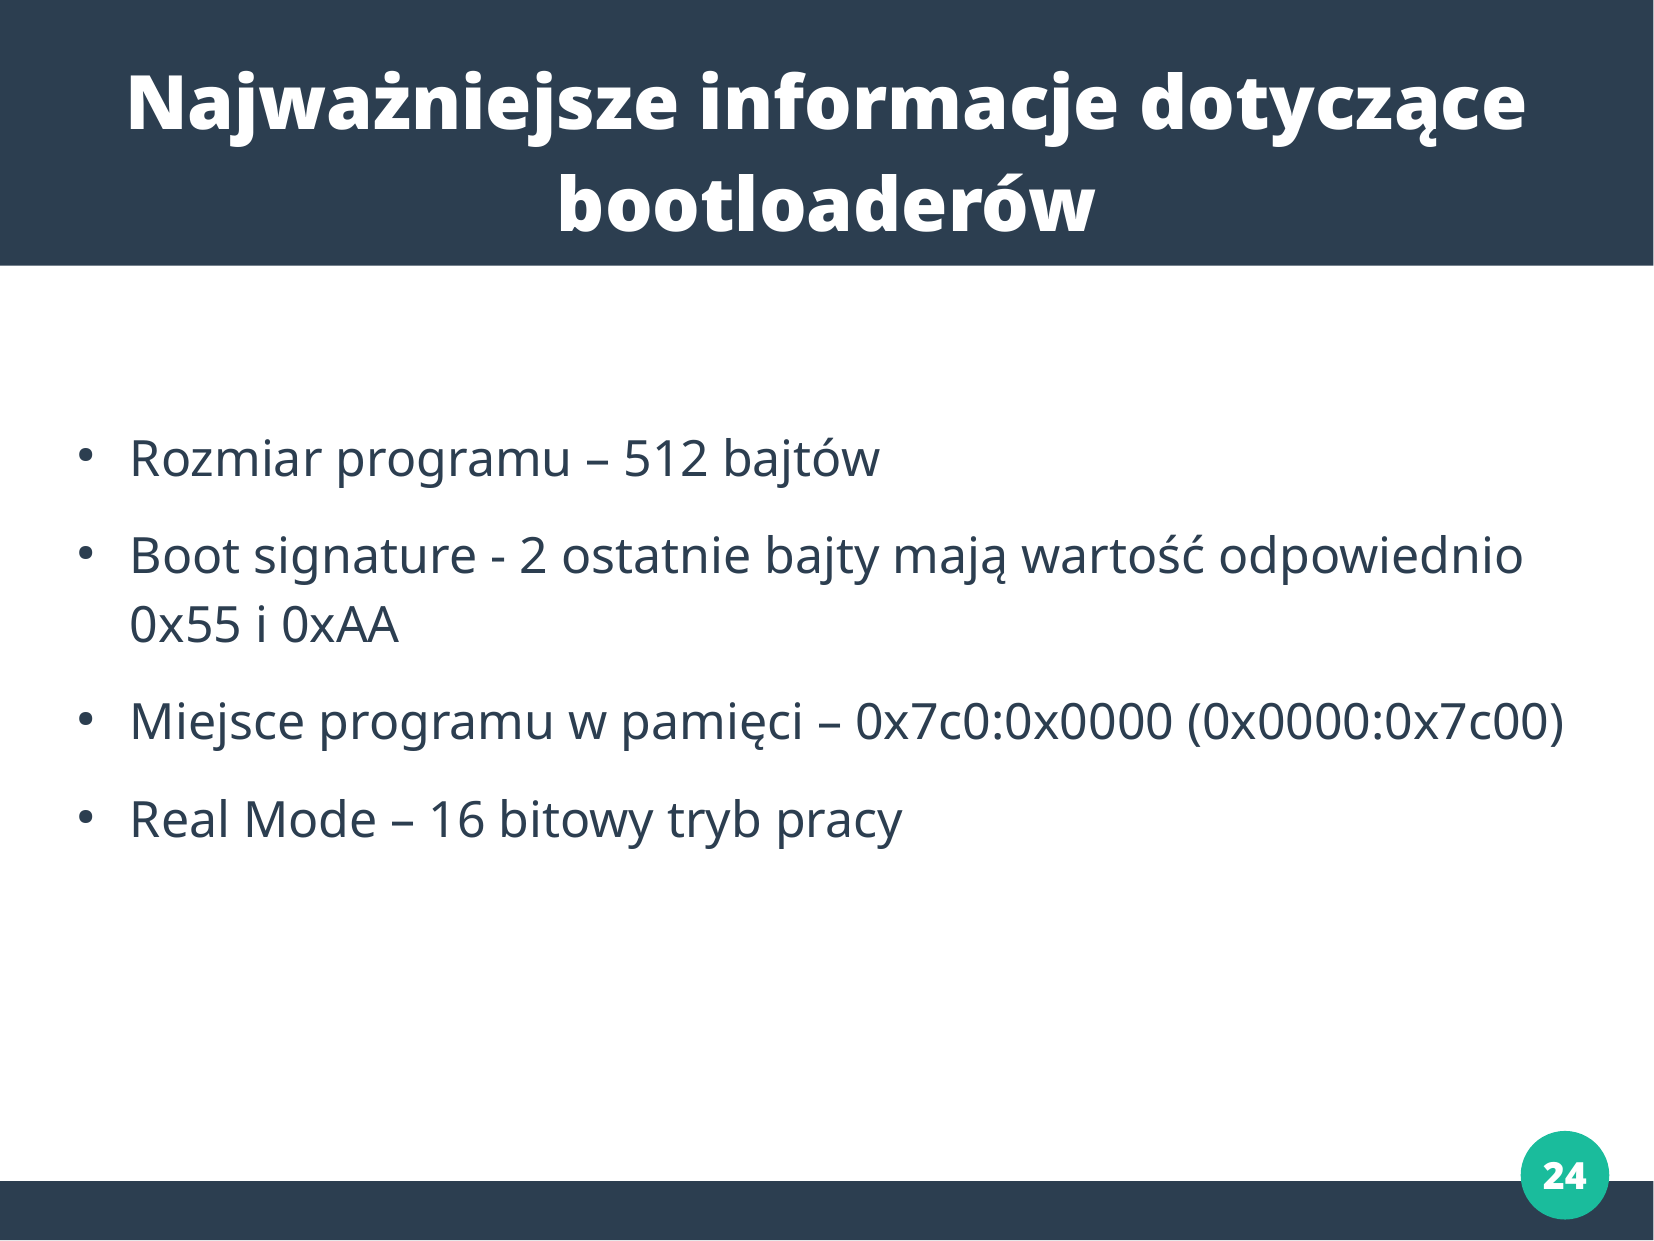

# Najważniejsze informacje dotyczące bootloaderów
Rozmiar programu – 512 bajtów
Boot signature - 2 ostatnie bajty mają wartość odpowiednio 0x55 i 0xAA
Miejsce programu w pamięci – 0x7c0:0x0000 (0x0000:0x7c00)
Real Mode – 16 bitowy tryb pracy
24